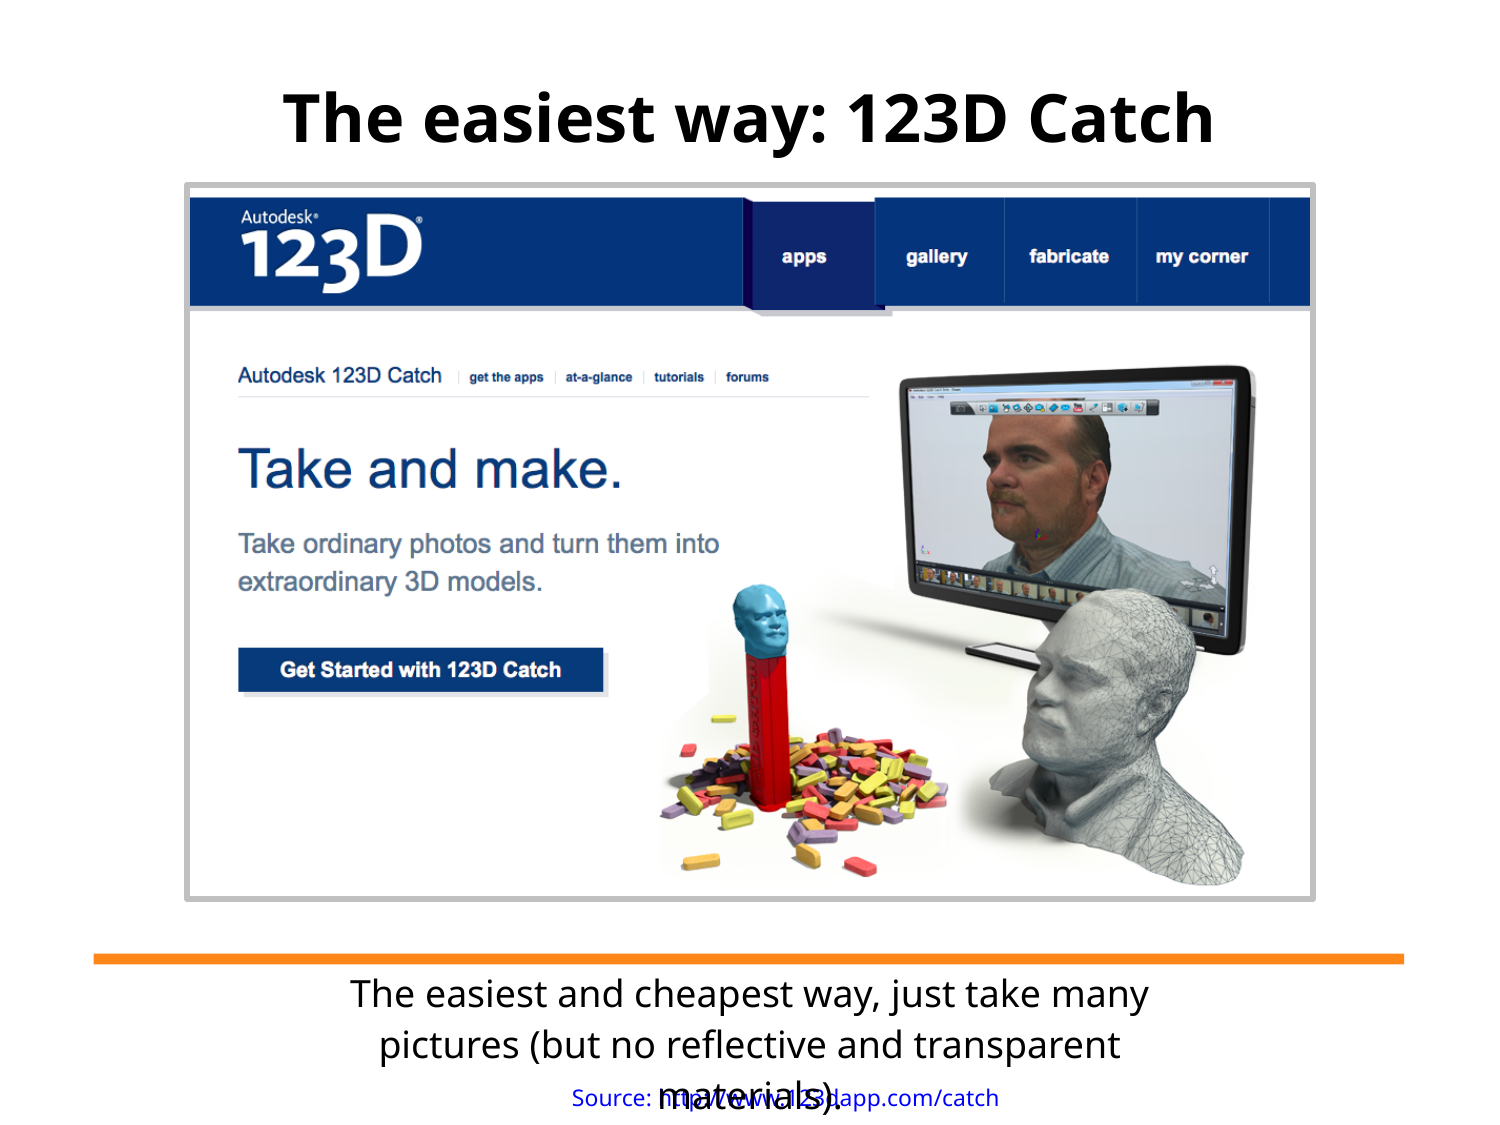

# The easiest way: 123D Catch
The easiest and cheapest way, just take many pictures (but no reflective and transparent materials).
Source: http://www.123dapp.com/catch